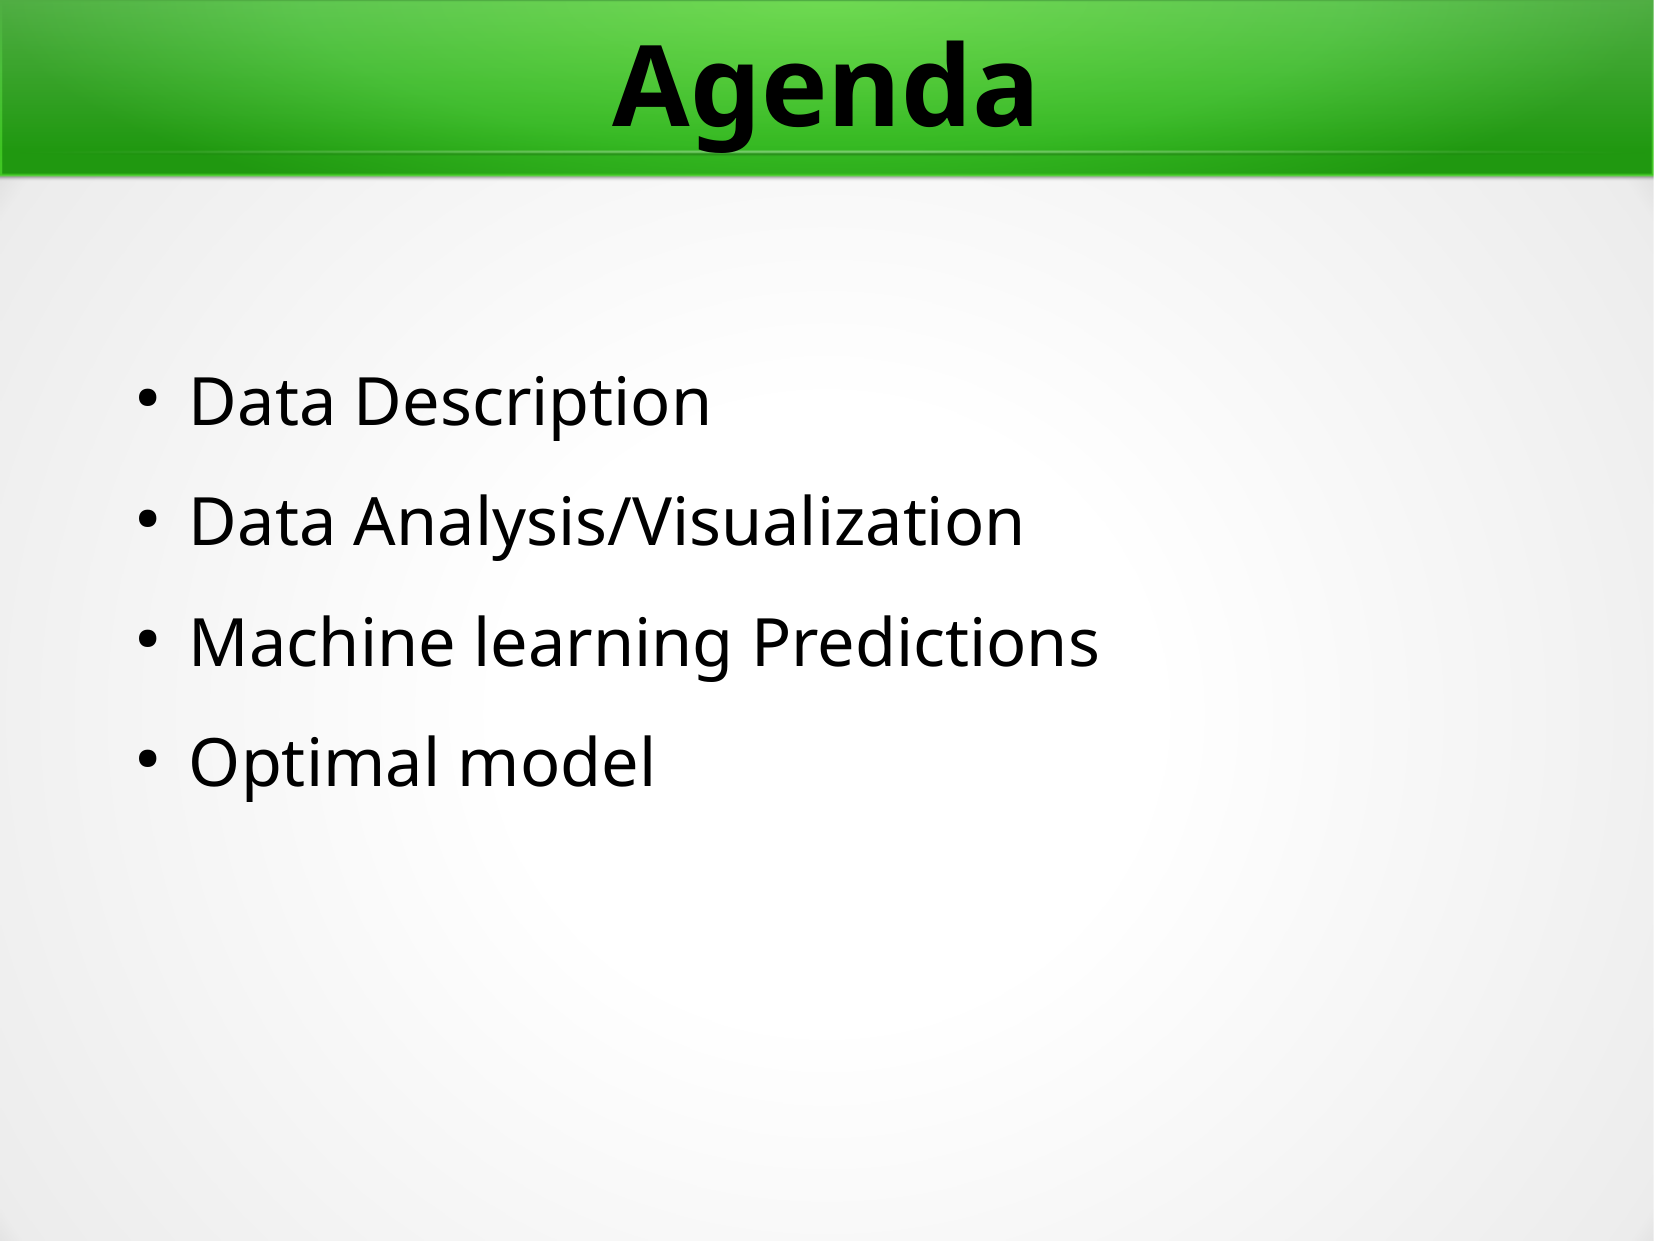

# Agenda
Data Description
Data Analysis/Visualization
Machine learning Predictions
Optimal model